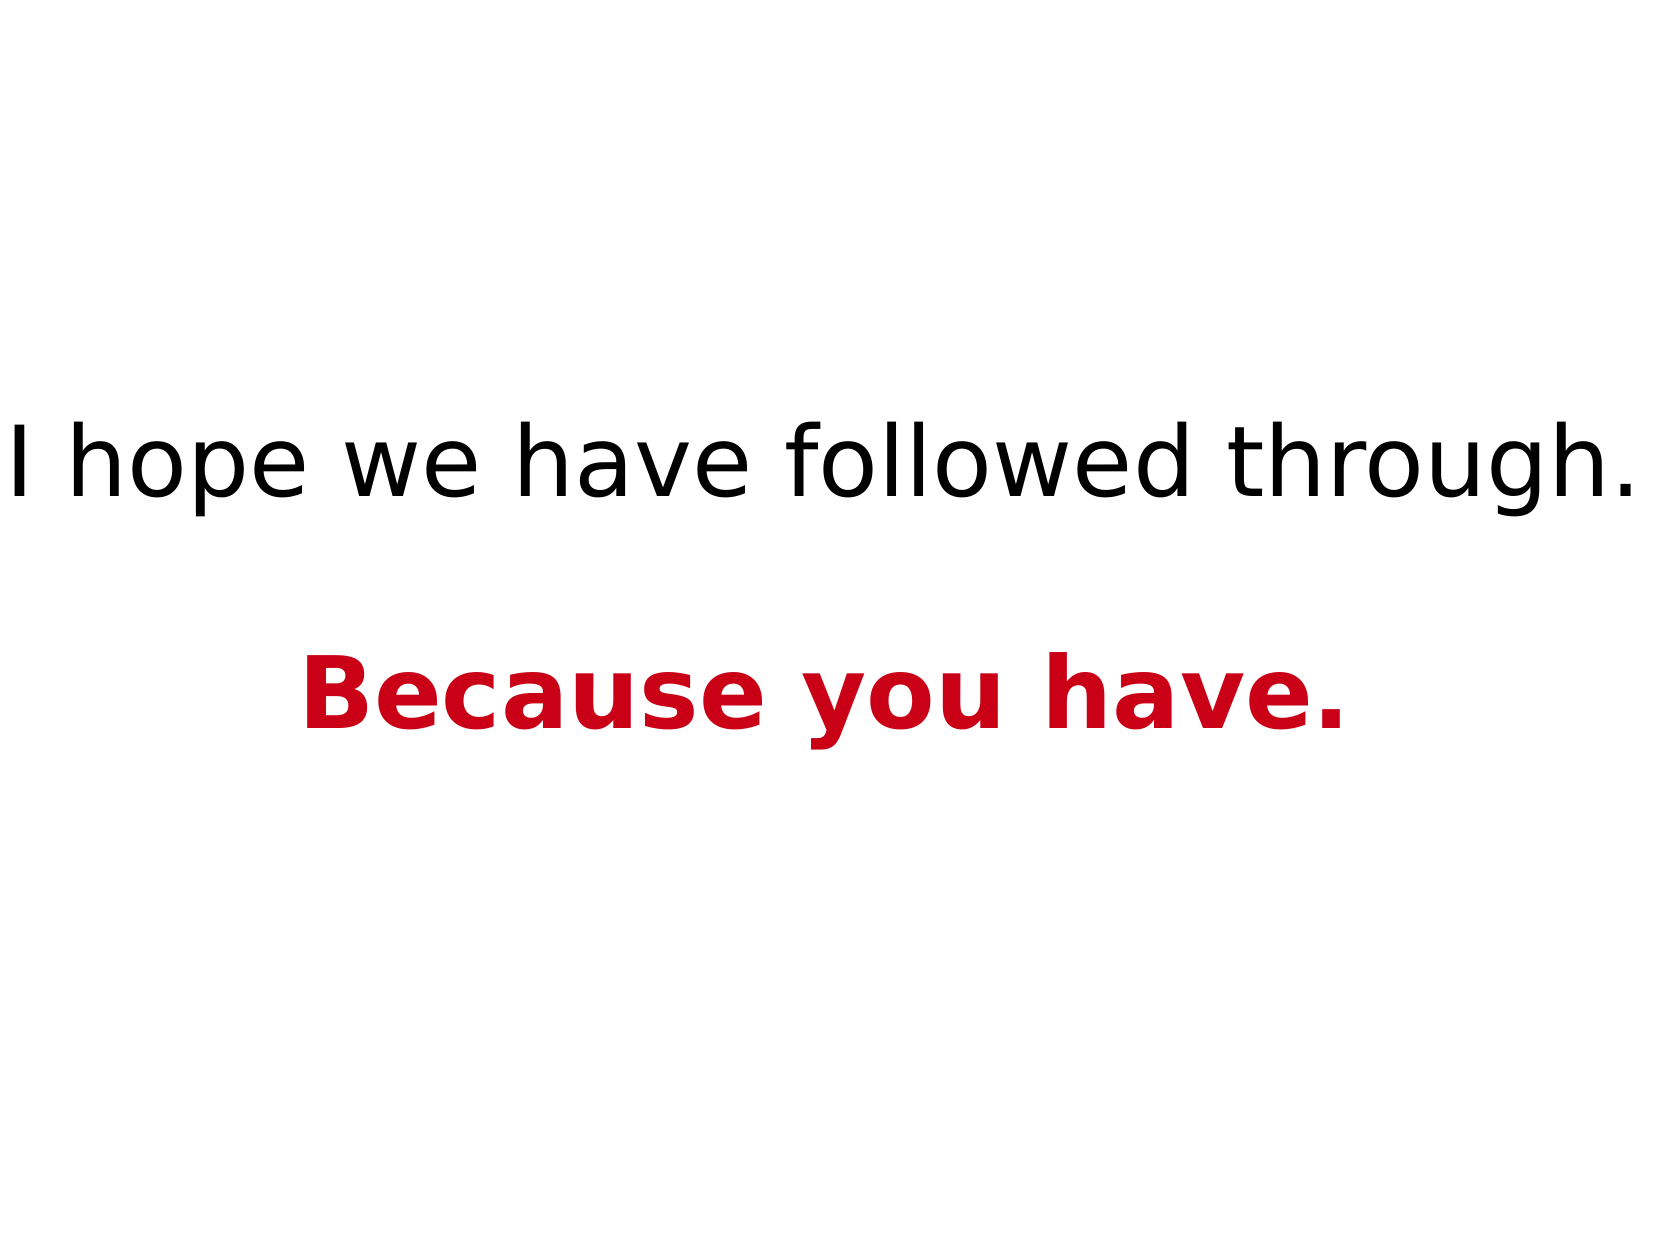

# I hope we have followed through.
Because you have.